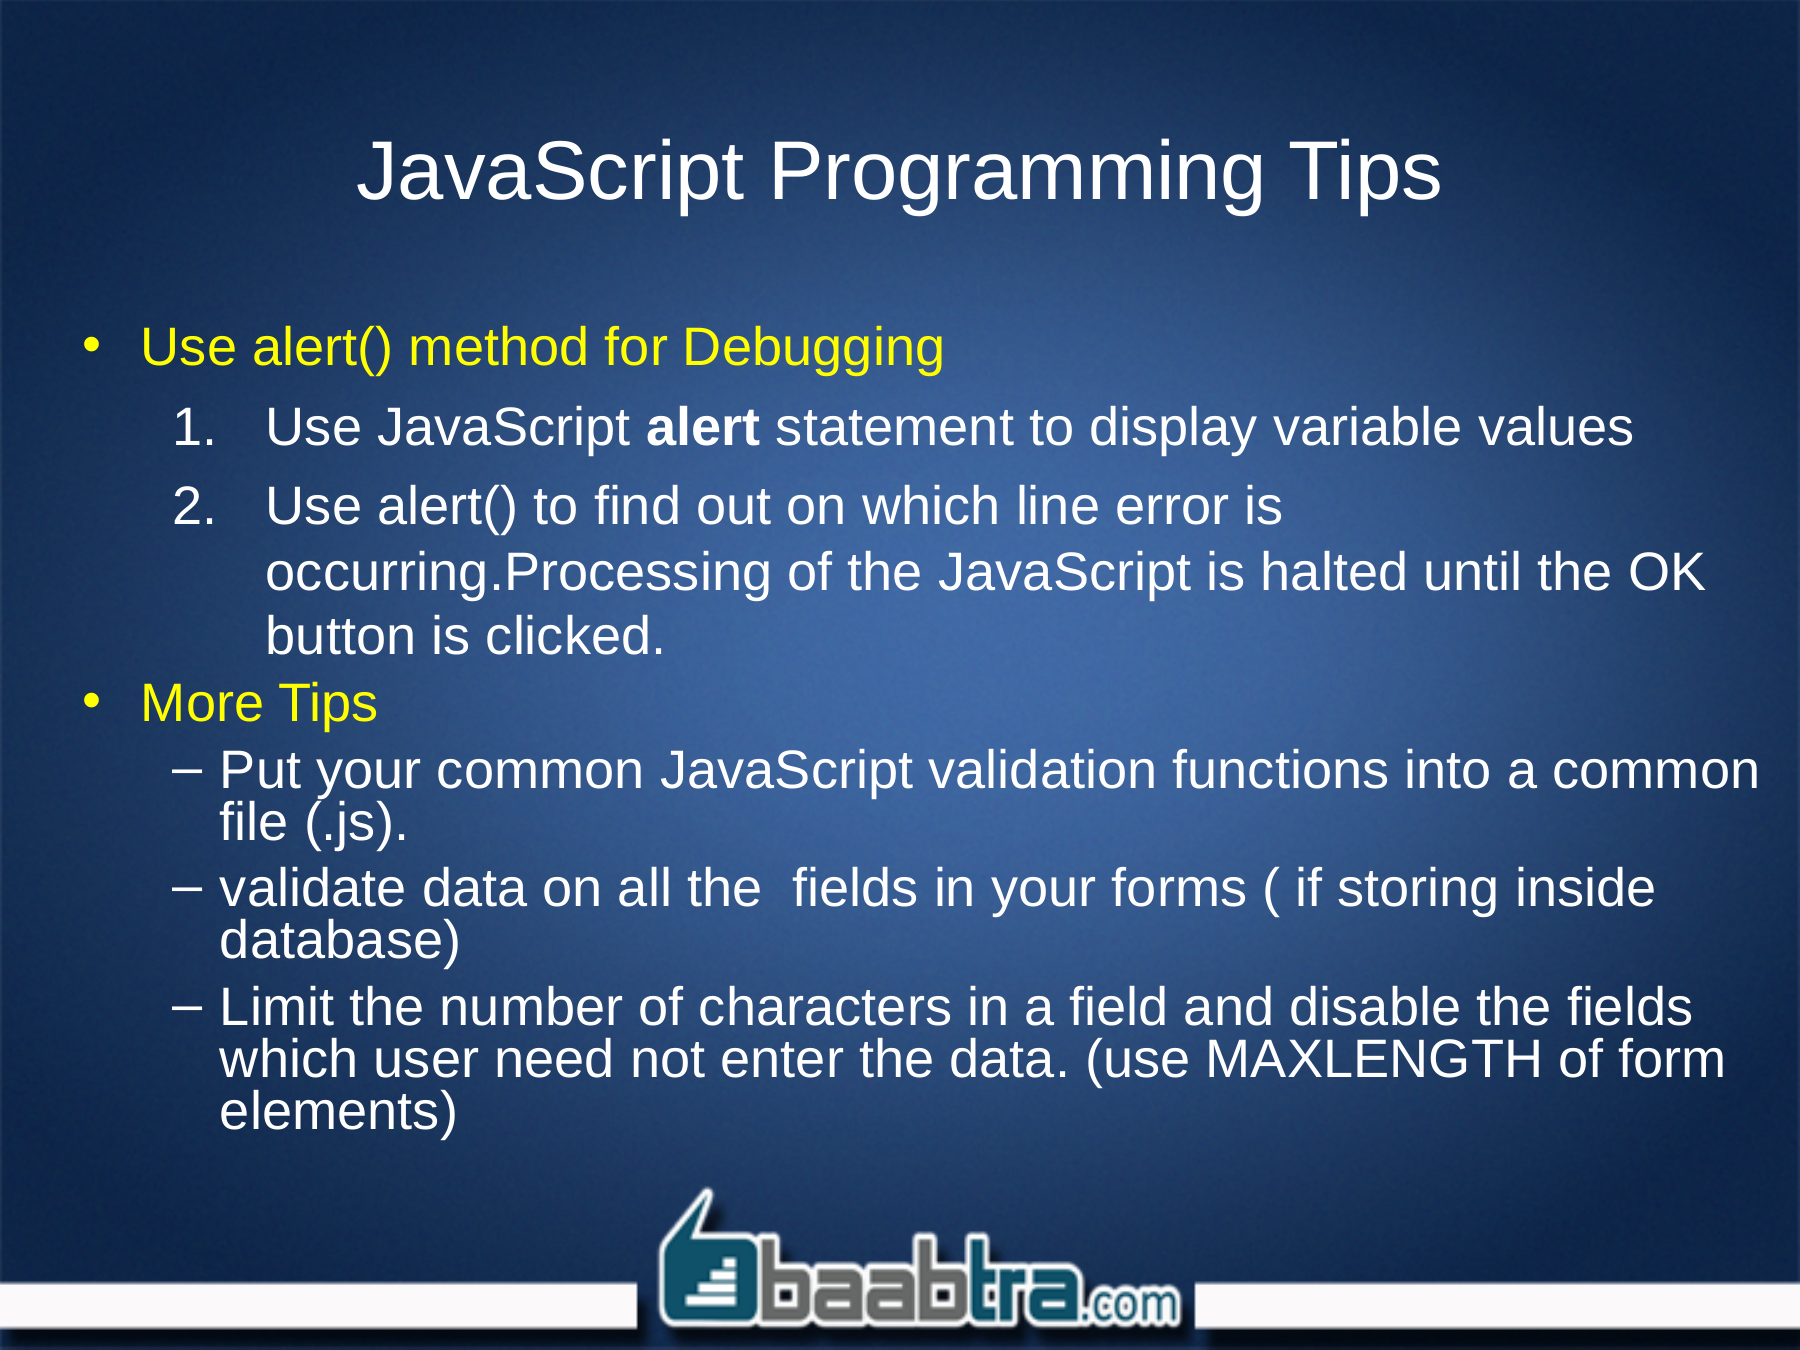

# JavaScript Programming Tips
Use alert() method for Debugging
Use JavaScript alert statement to display variable values
Use alert() to find out on which line error is occurring.Processing of the JavaScript is halted until the OK button is clicked.
More Tips
Put your common JavaScript validation functions into a common file (.js).
validate data on all the fields in your forms ( if storing inside database)
Limit the number of characters in a field and disable the fields which user need not enter the data. (use MAXLENGTH of form elements)